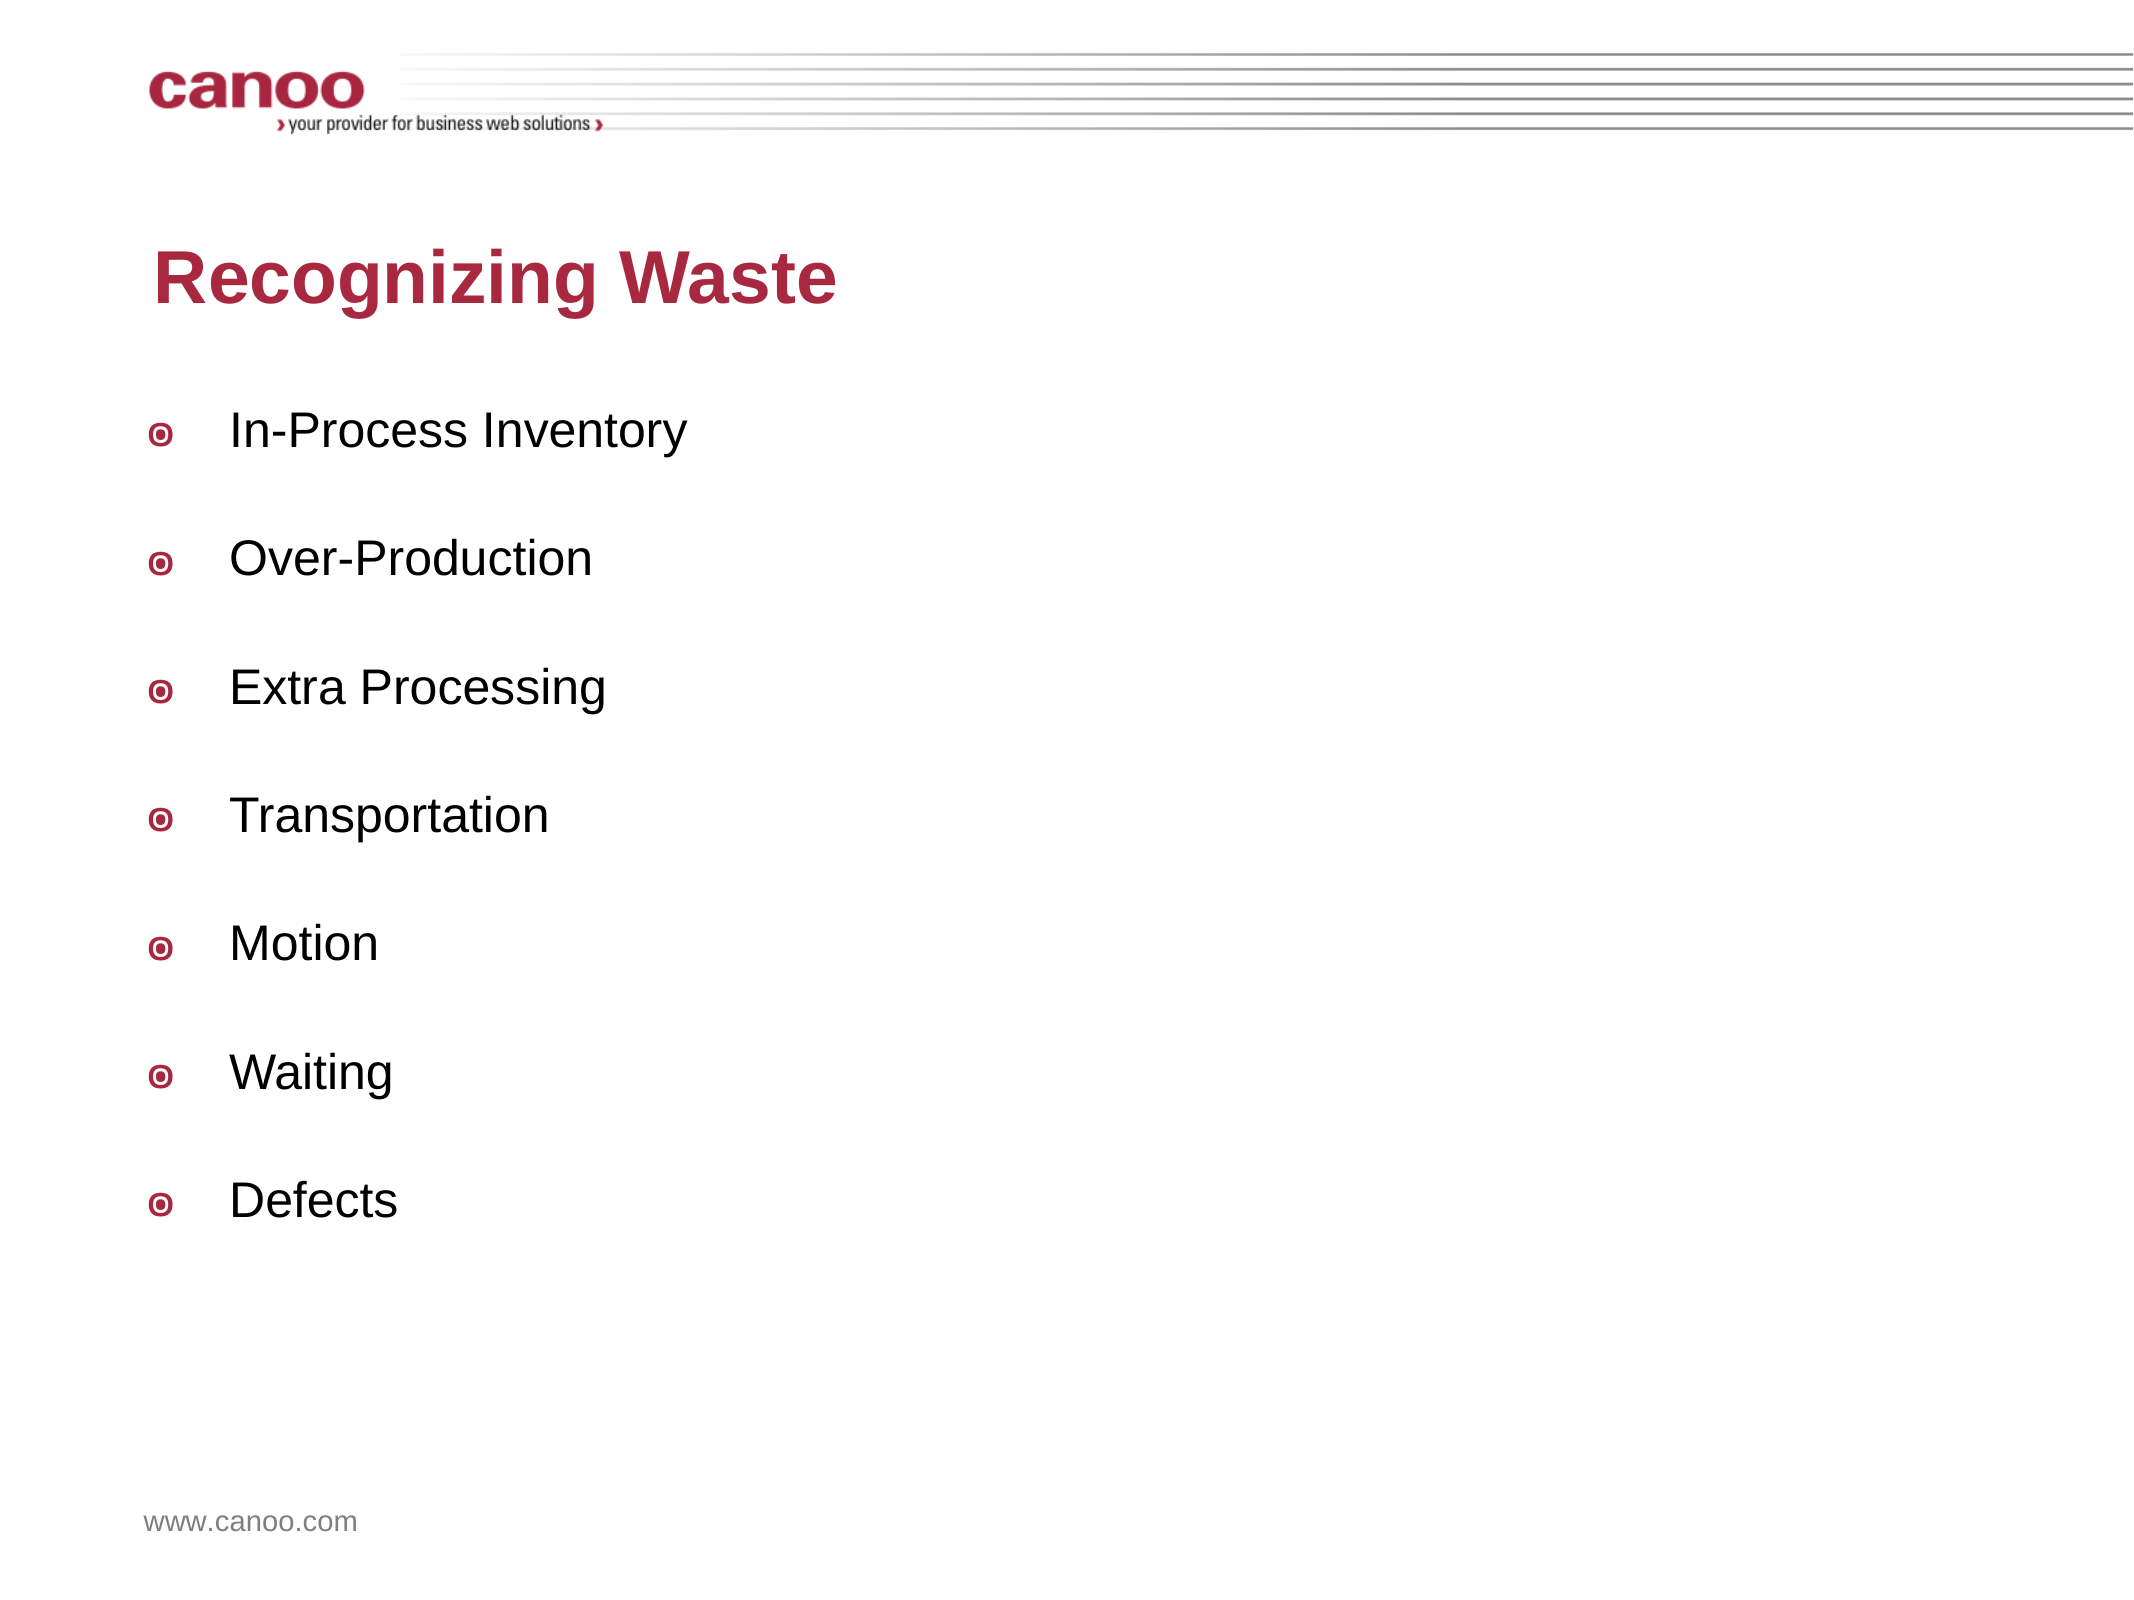

# Recognizing Waste
In-Process Inventory
Over-Production
Extra Processing
Transportation
Motion
Waiting
Defects